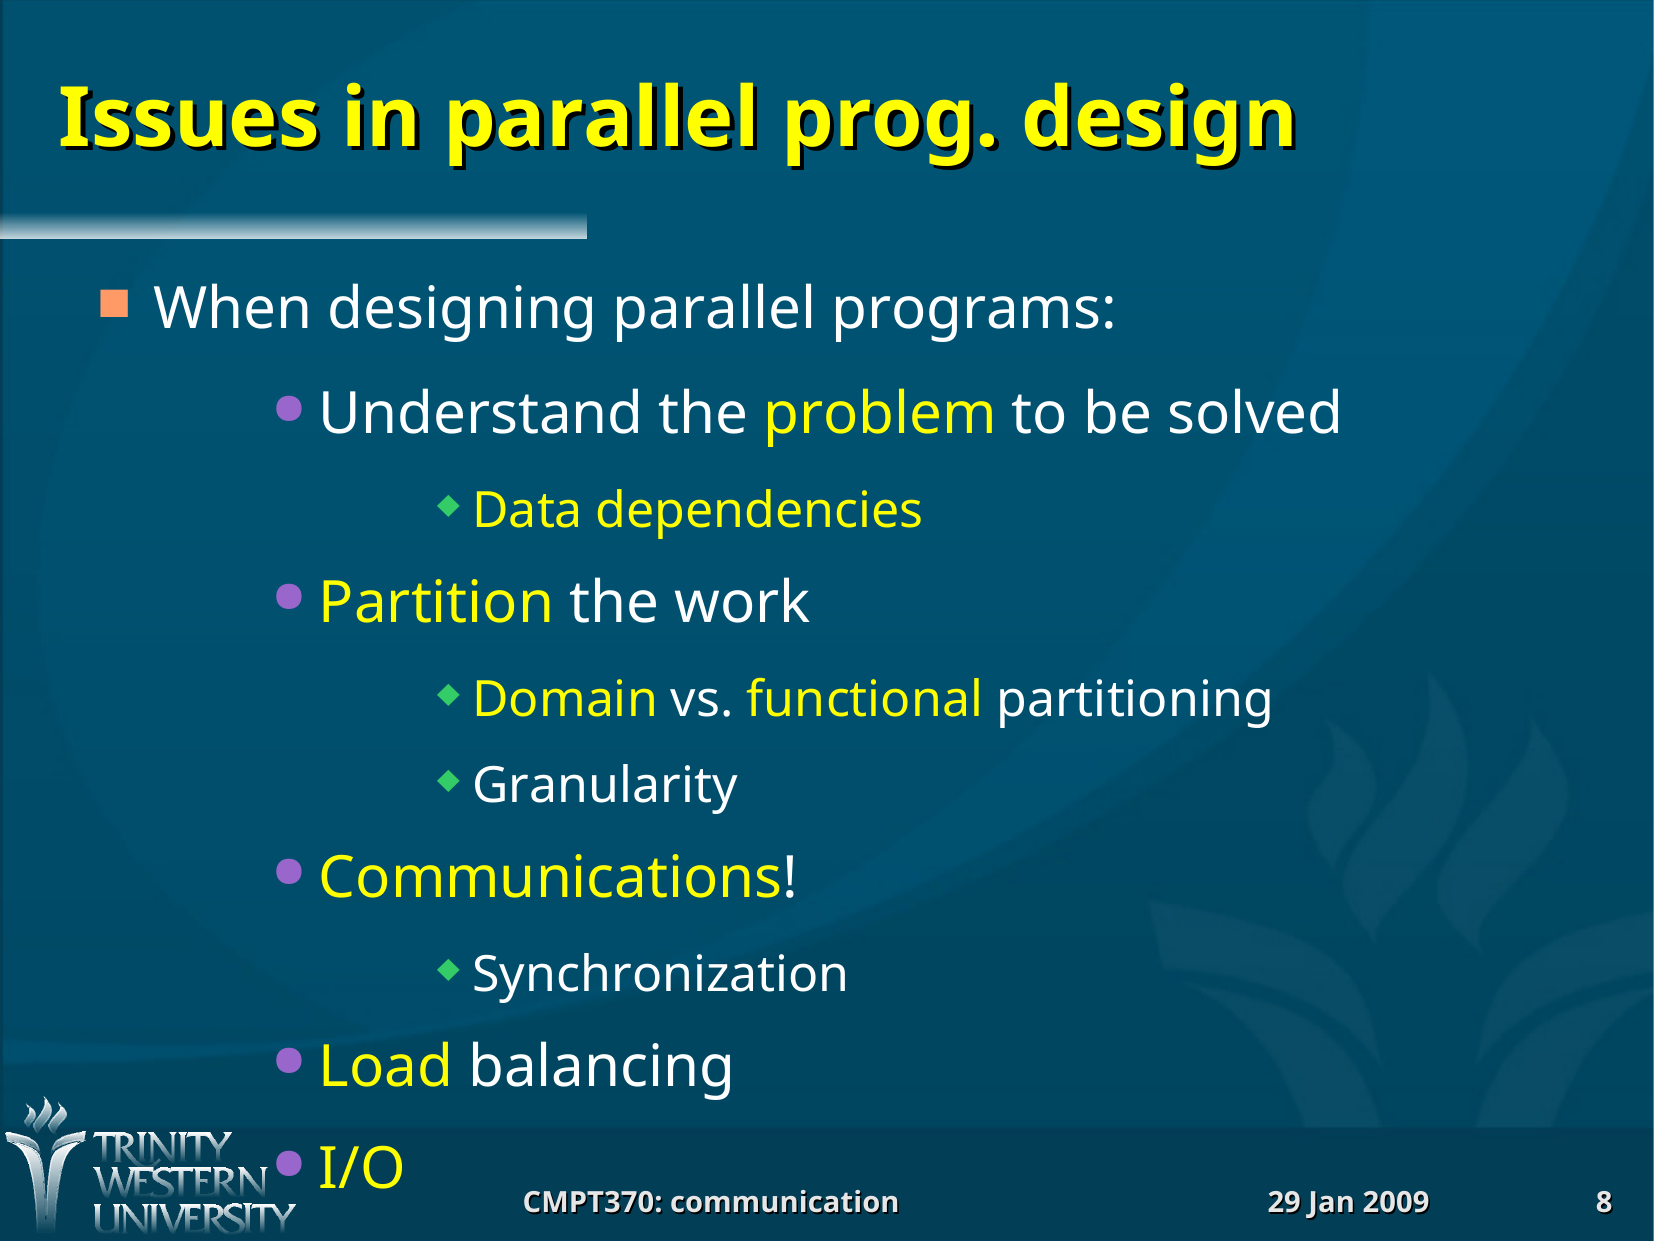

# Issues in parallel prog. design
When designing parallel programs:
Understand the problem to be solved
Data dependencies
Partition the work
Domain vs. functional partitioning
Granularity
Communications!
Synchronization
Load balancing
I/O
CMPT370: communication
29 Jan 2009
8